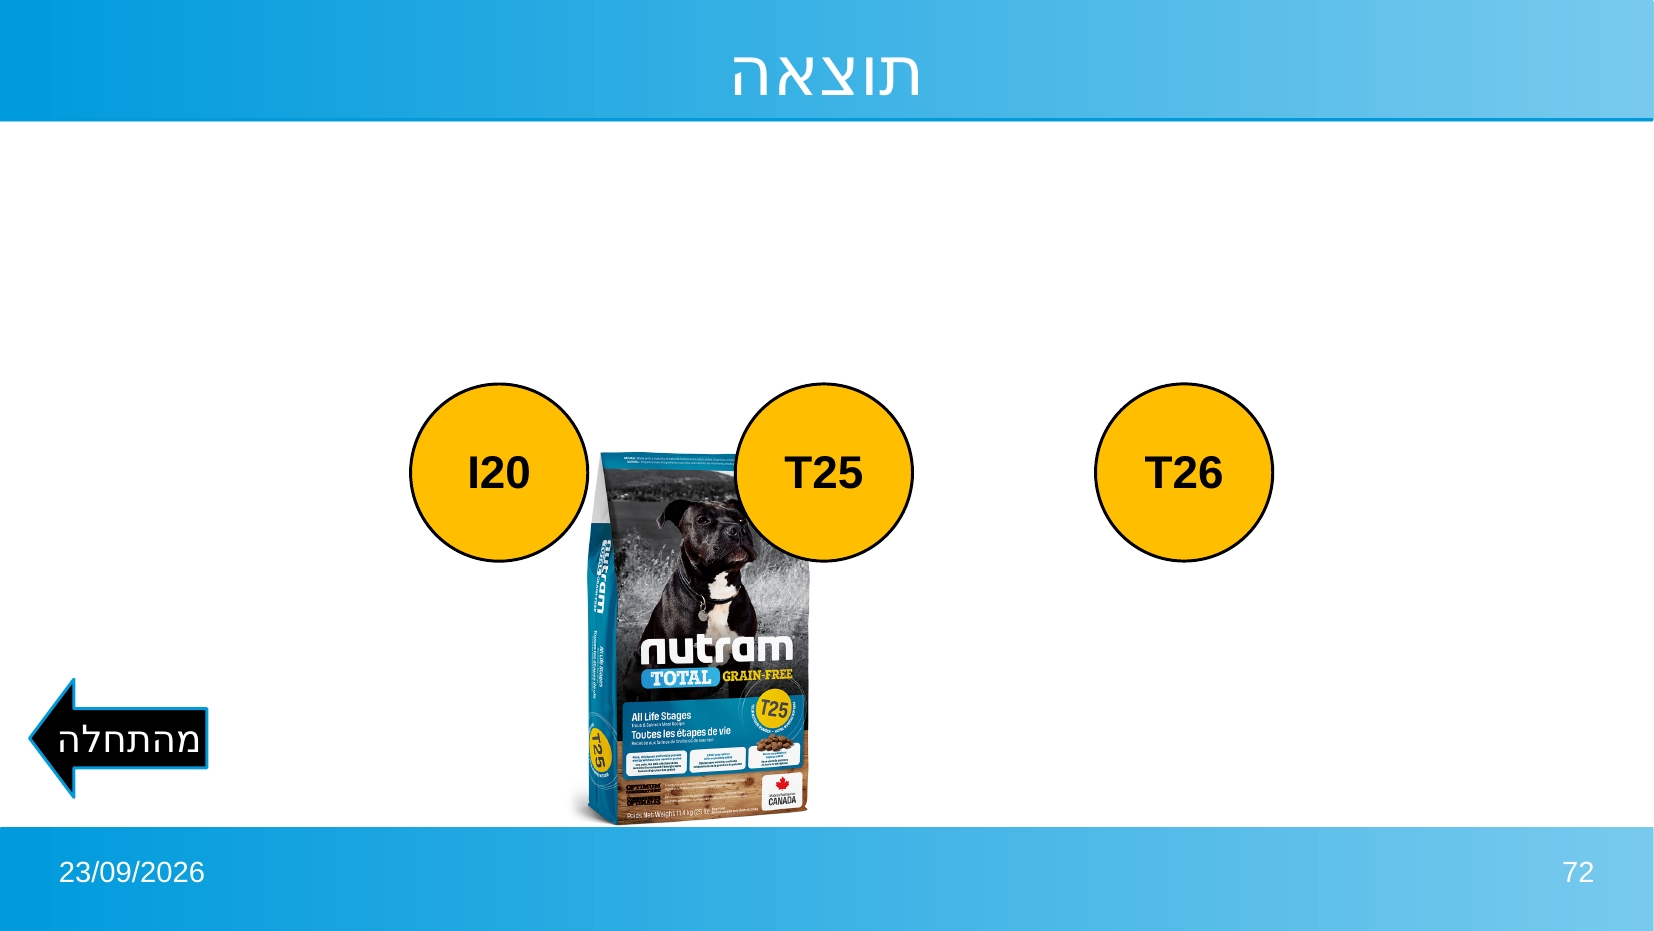

# תוצאה
T26
T25
I20
מהתחלה
72